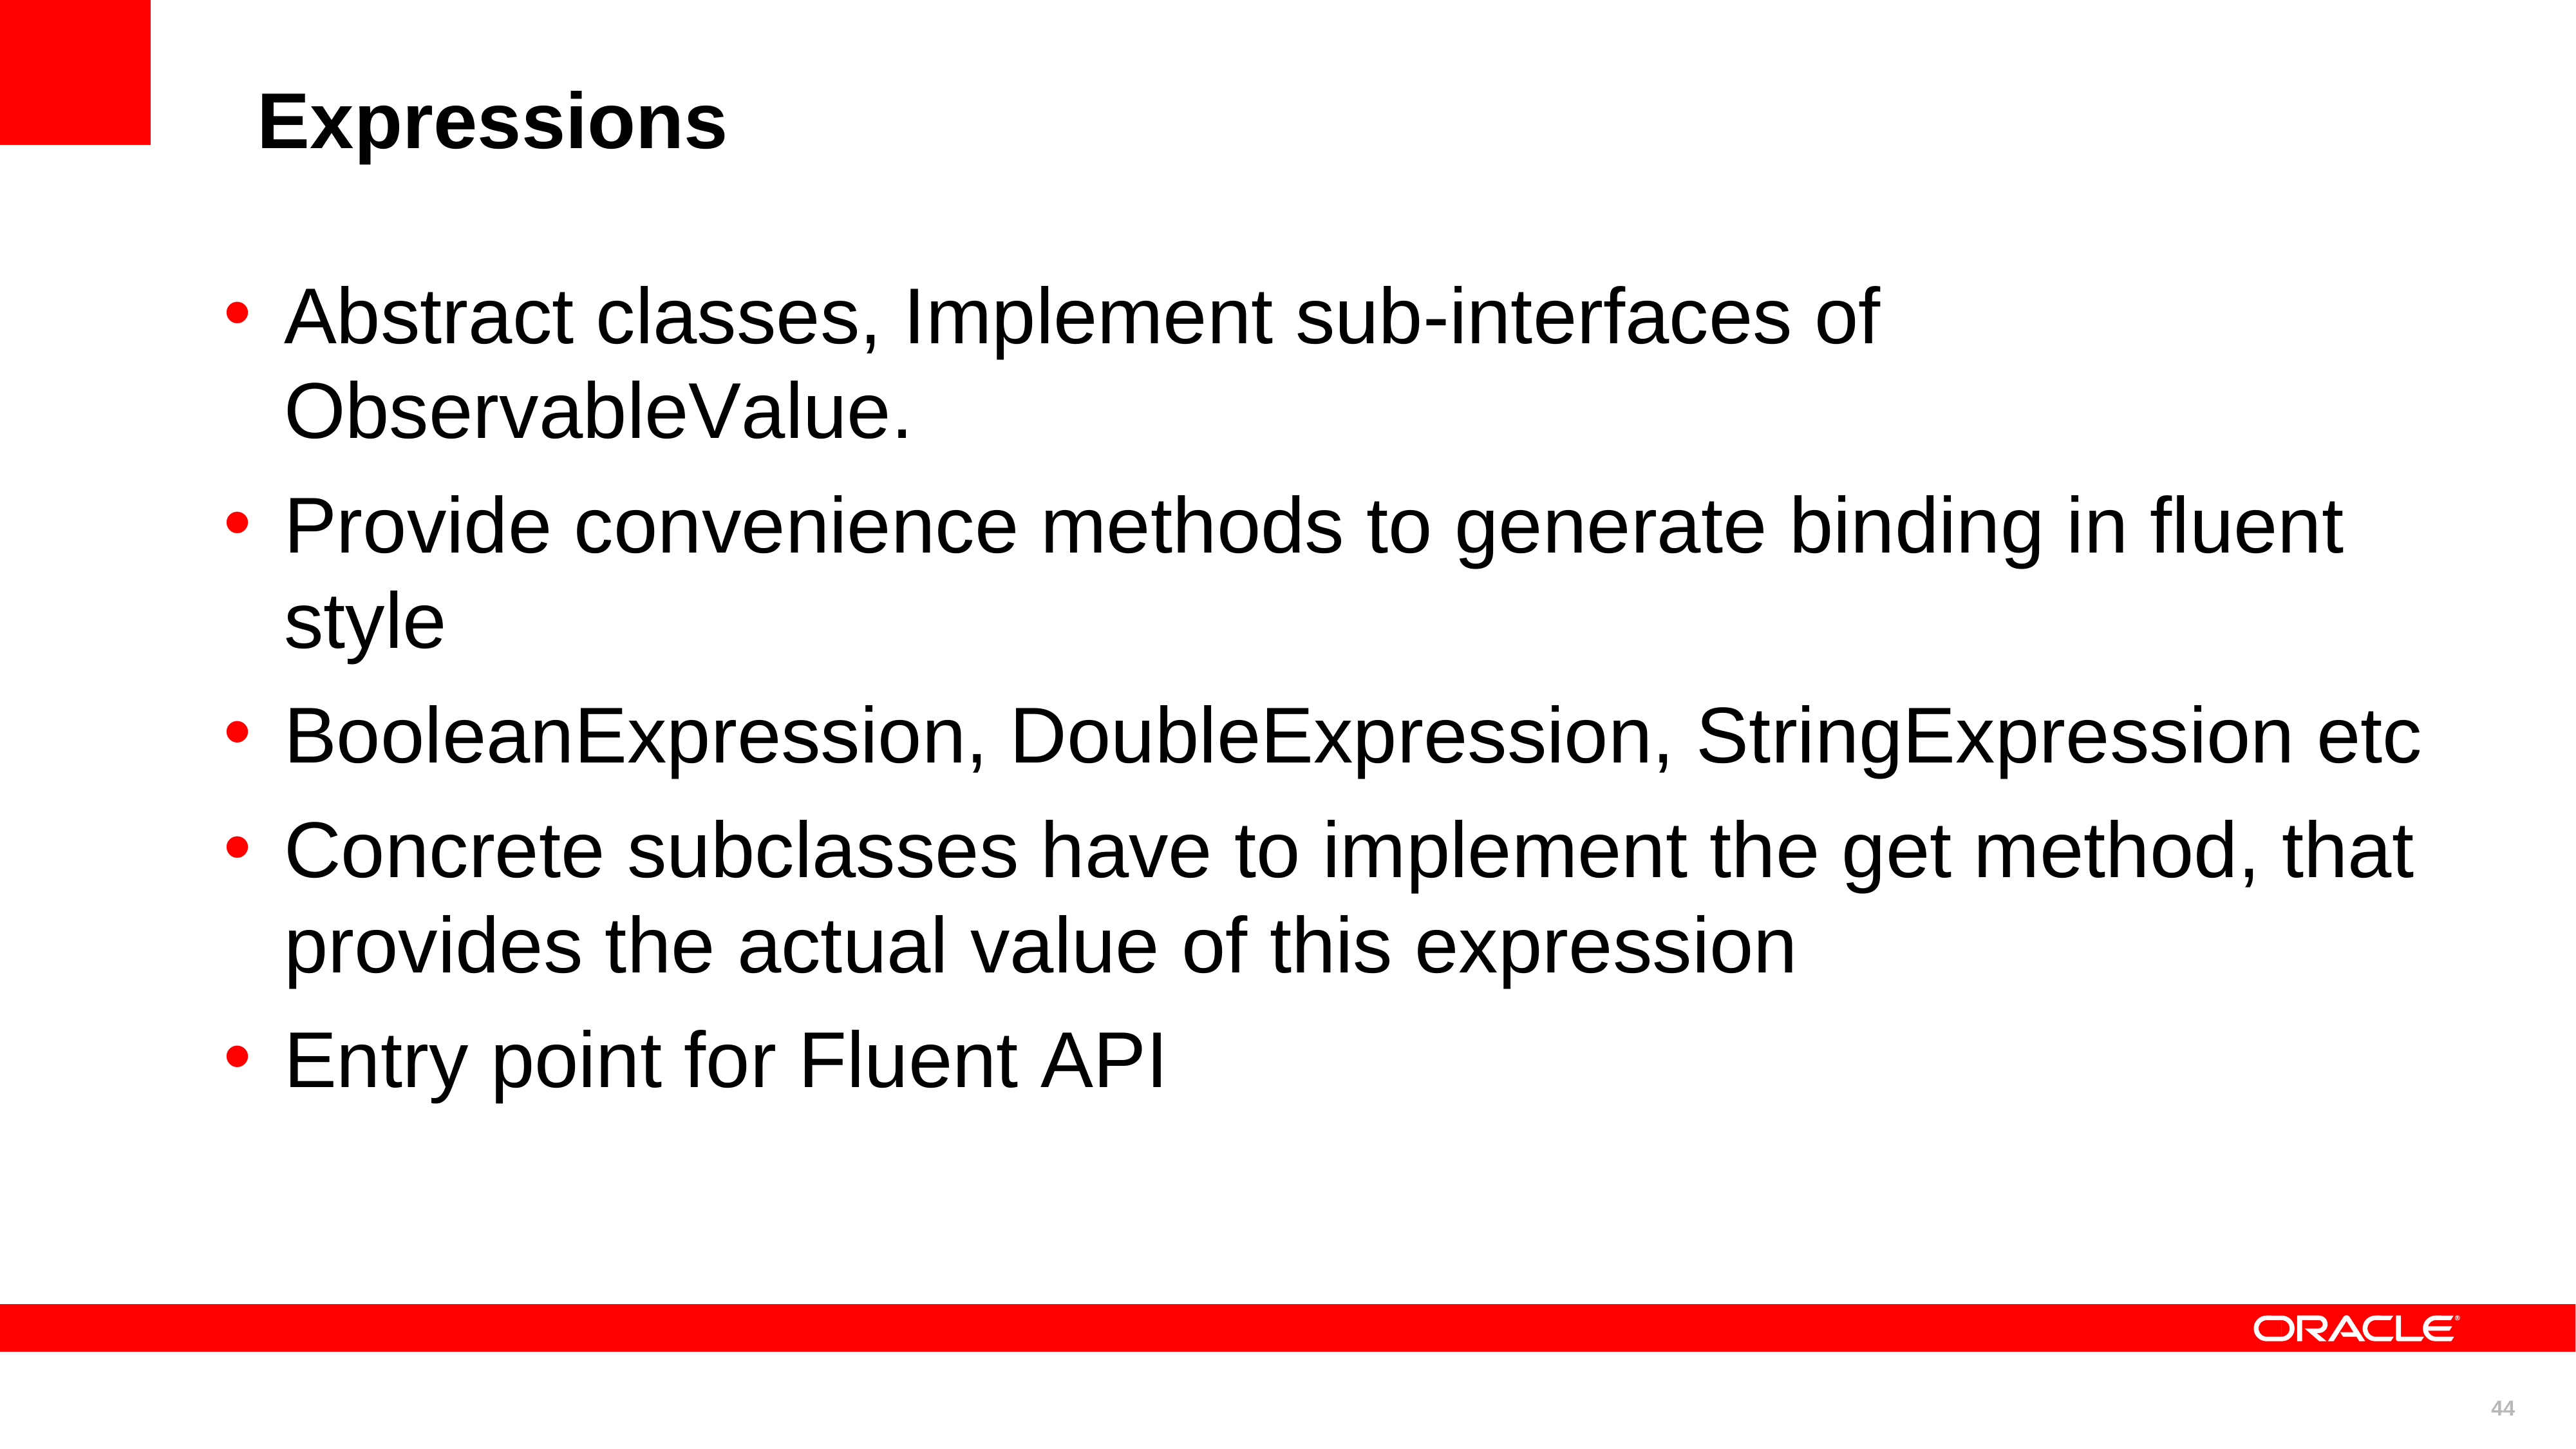

# Expressions
Abstract classes, Implement sub-interfaces of ObservableValue.
Provide convenience methods to generate binding in fluent style
BooleanExpression, DoubleExpression, StringExpression etc
Concrete subclasses have to implement the get method, that provides the actual value of this expression
Entry point for Fluent API